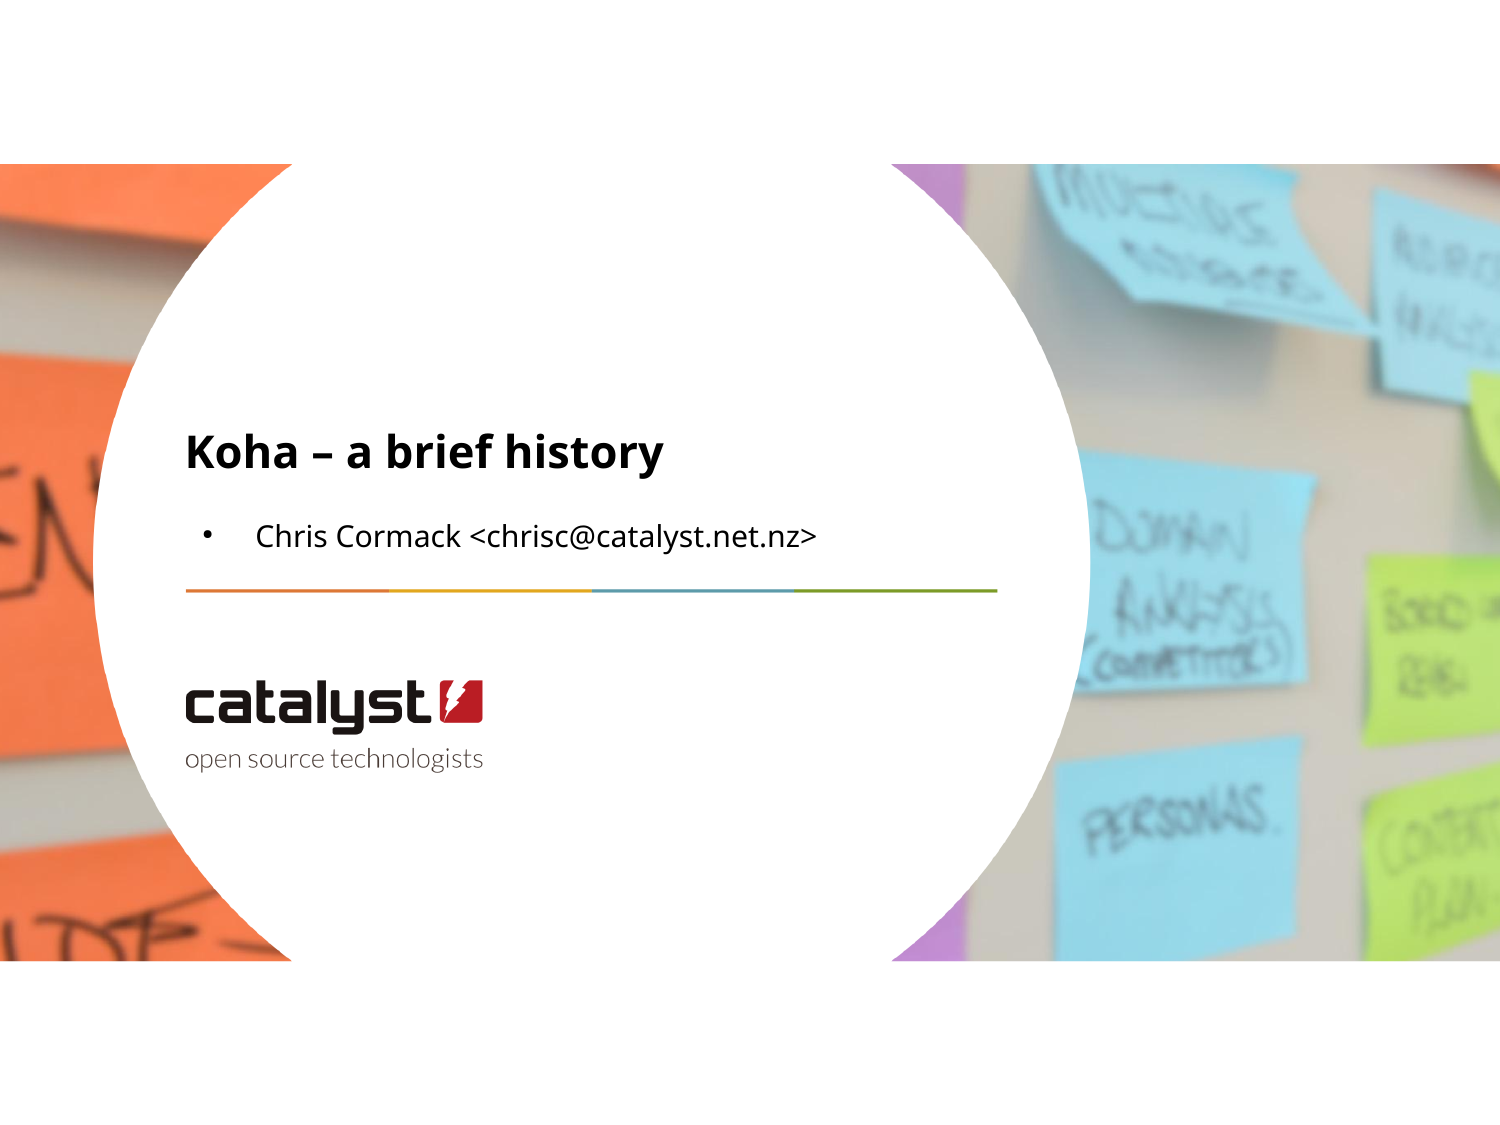

# Koha – a brief history
Chris Cormack <chrisc@catalyst.net.nz>